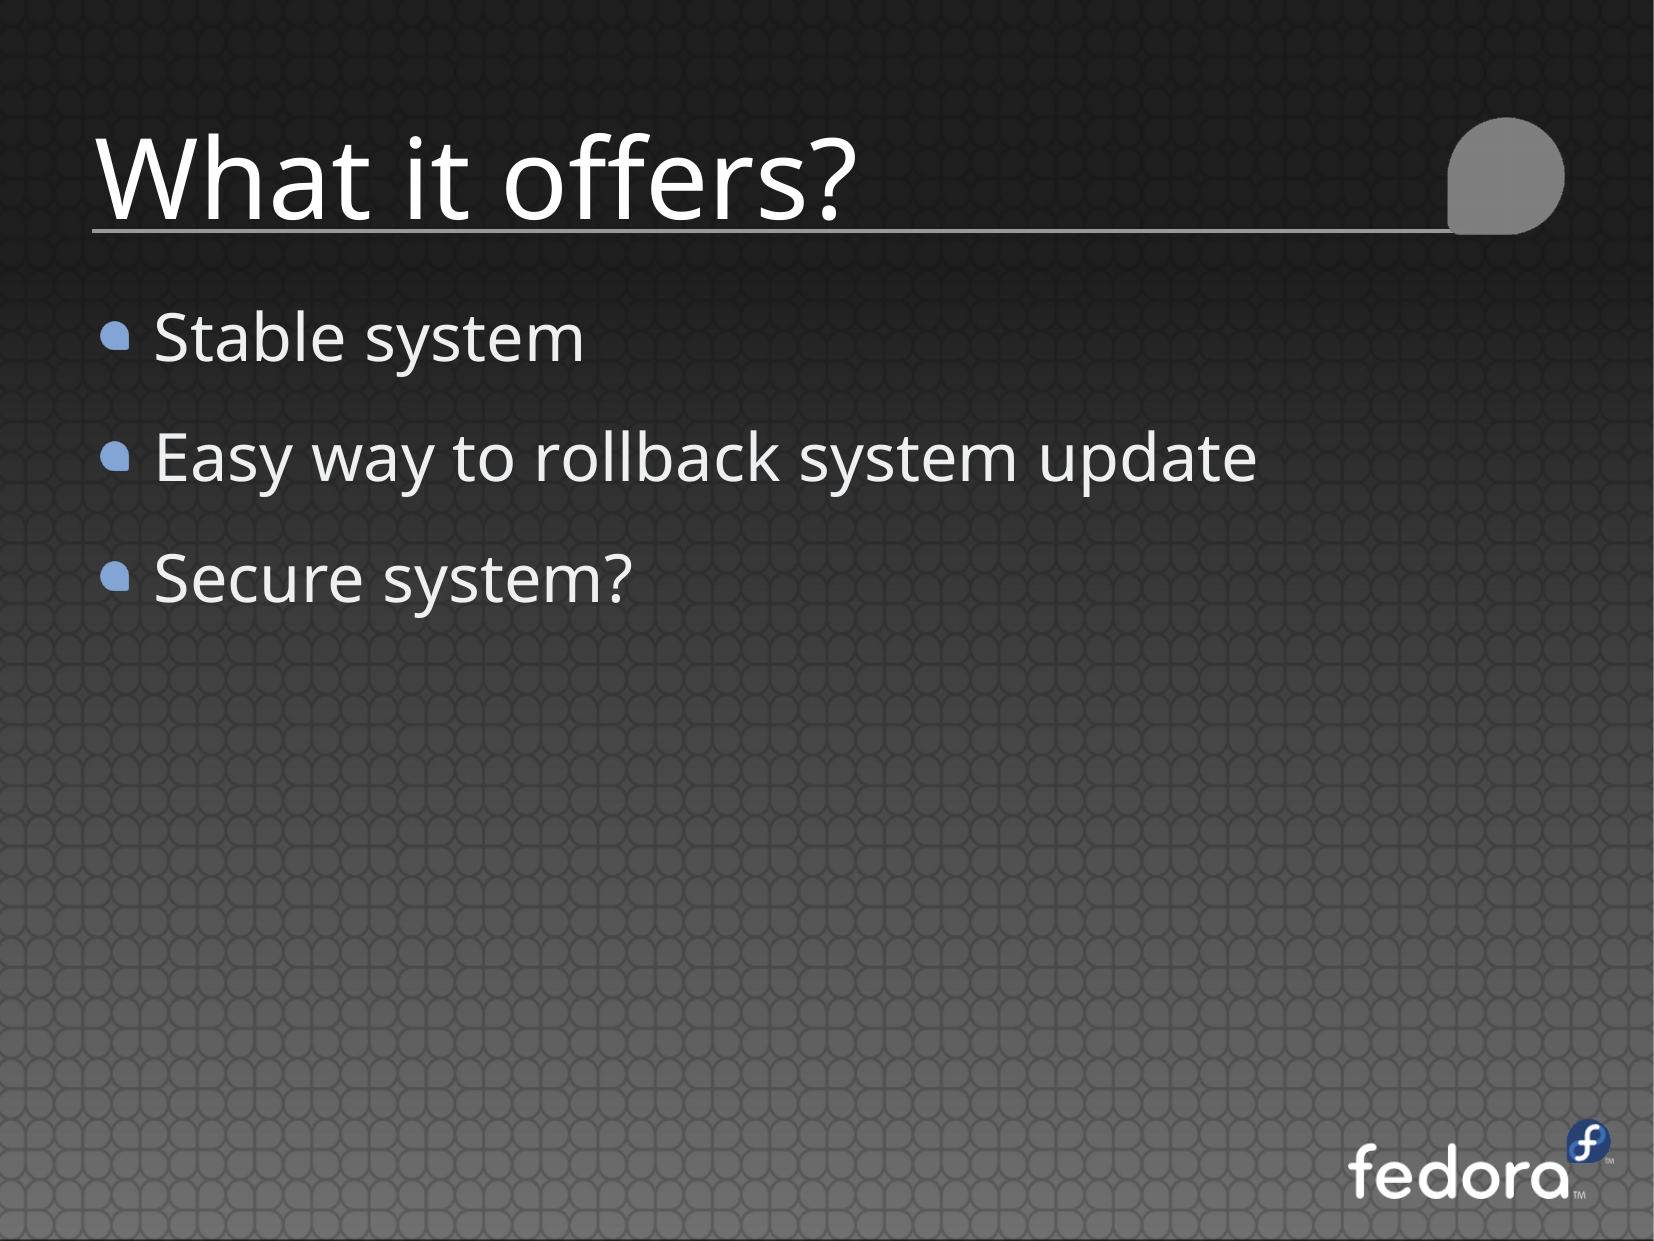

What it offers?
# Stable system
Easy way to rollback system update
Secure system?